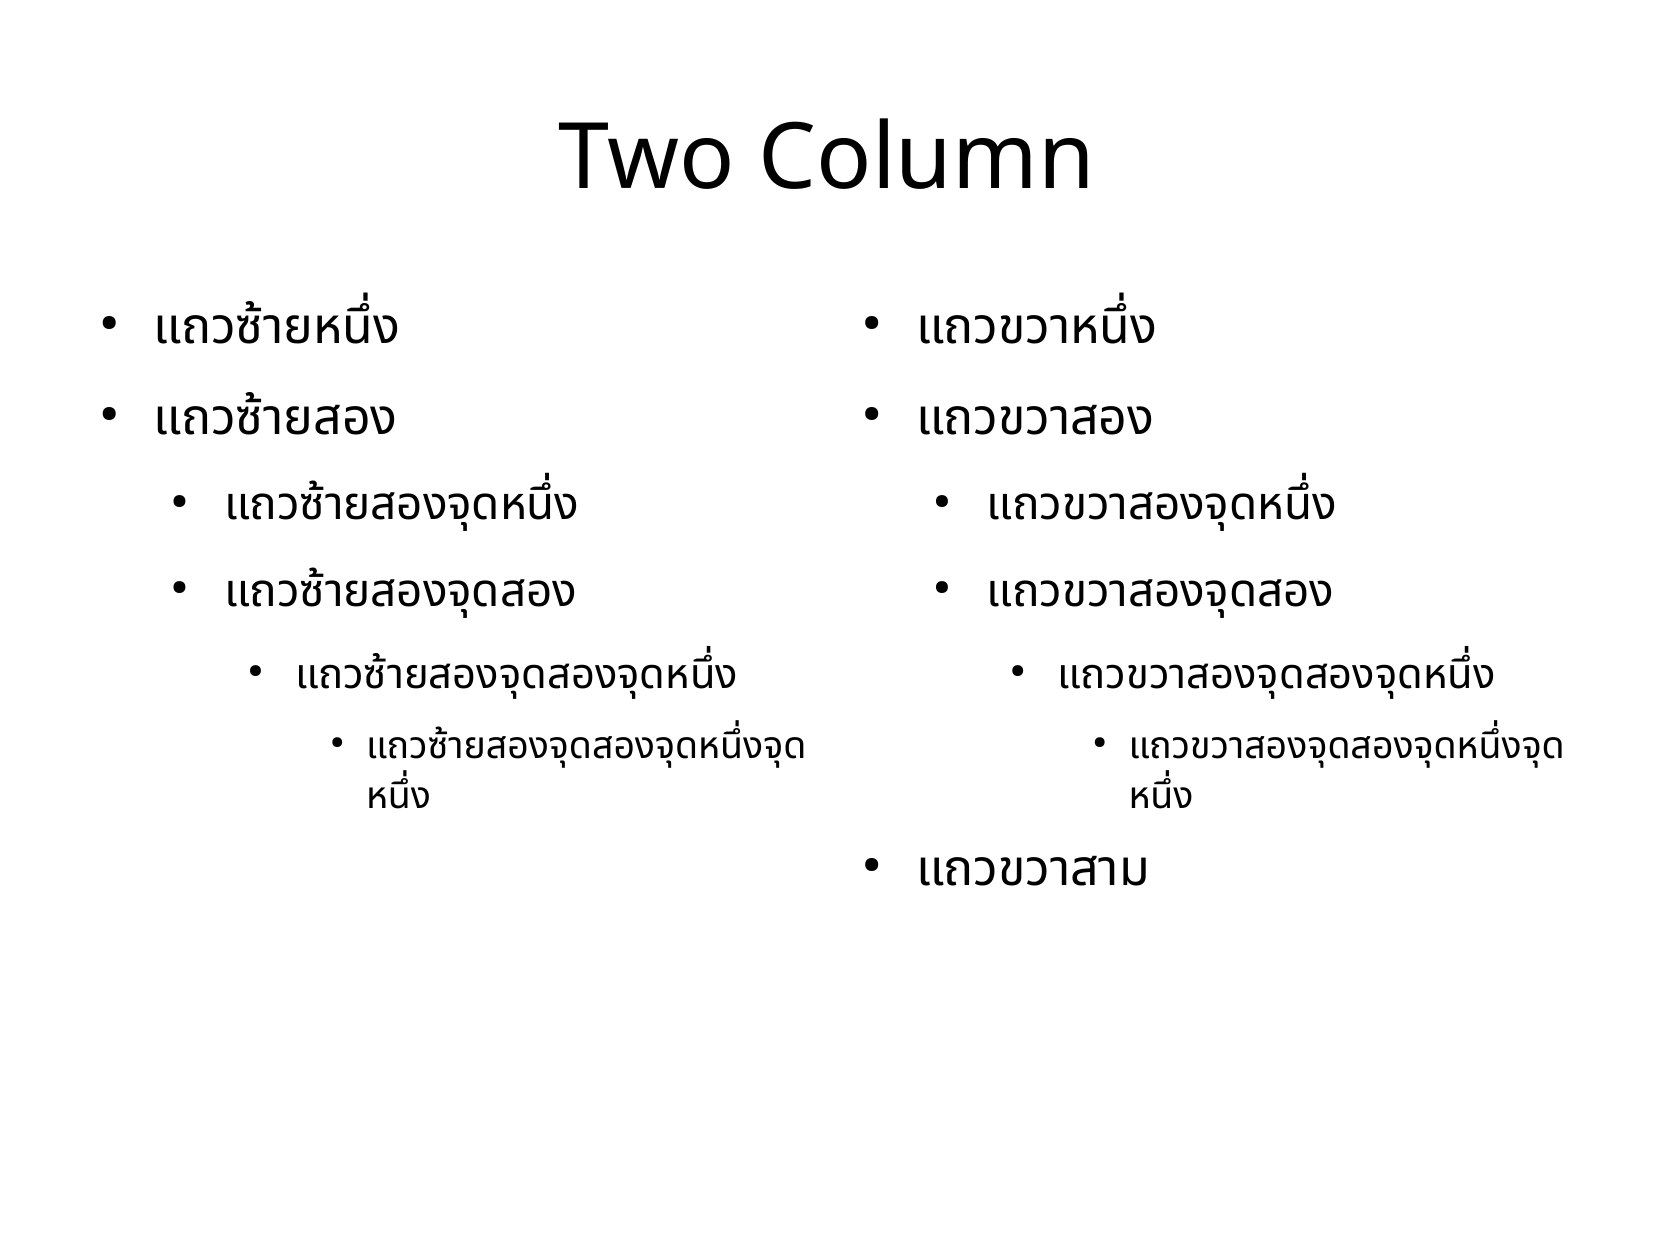

# Two Column
แถวซ้ายหนึ่ง
แถวซ้ายสอง
แถวซ้ายสองจุดหนึ่ง
แถวซ้ายสองจุดสอง
แถวซ้ายสองจุดสองจุดหนึ่ง
แถวซ้ายสองจุดสองจุดหนึ่งจุดหนึ่ง
แถวขวาหนึ่ง
แถวขวาสอง
แถวขวาสองจุดหนึ่ง
แถวขวาสองจุดสอง
แถวขวาสองจุดสองจุดหนึ่ง
แถวขวาสองจุดสองจุดหนึ่งจุดหนึ่ง
แถวขวาสาม